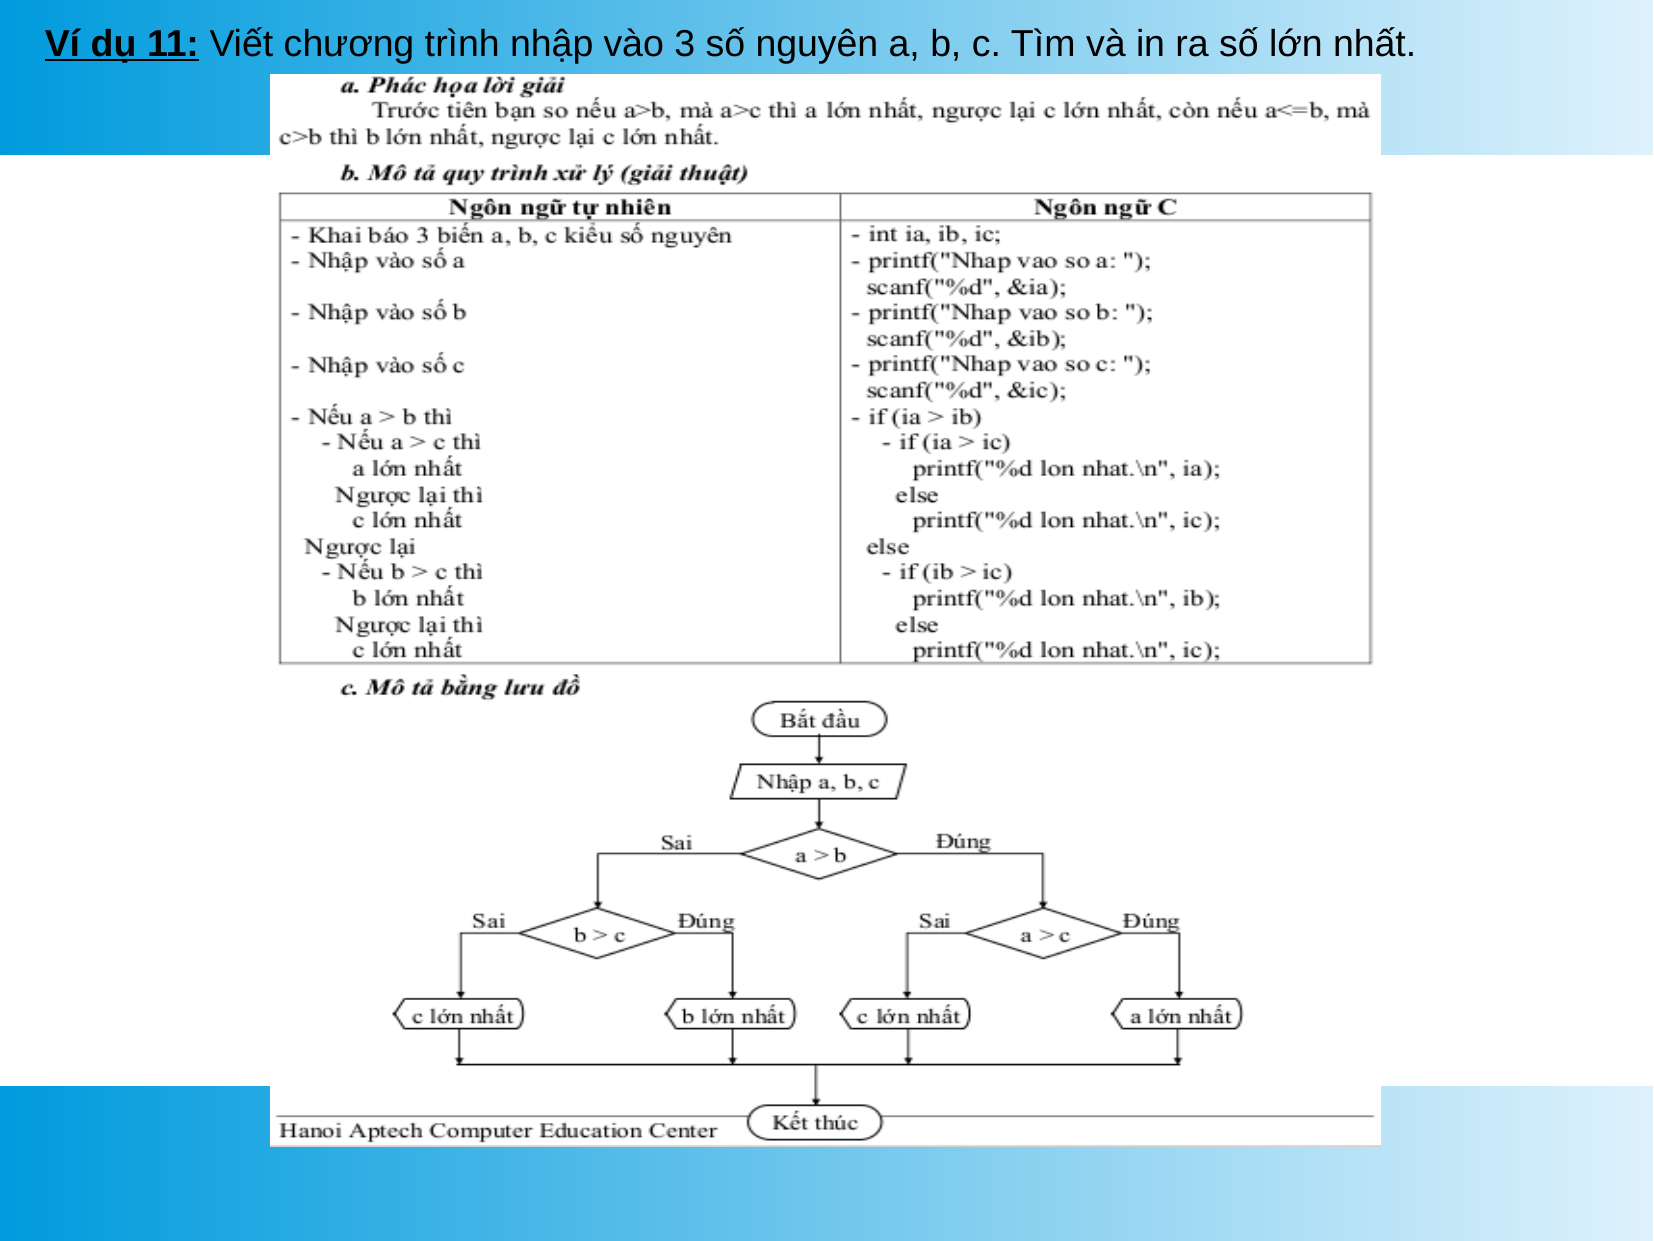

Ví dụ 11: Viết chương trình nhập vào 3 số nguyên a, b, c. Tìm và in ra số lớn nhất.